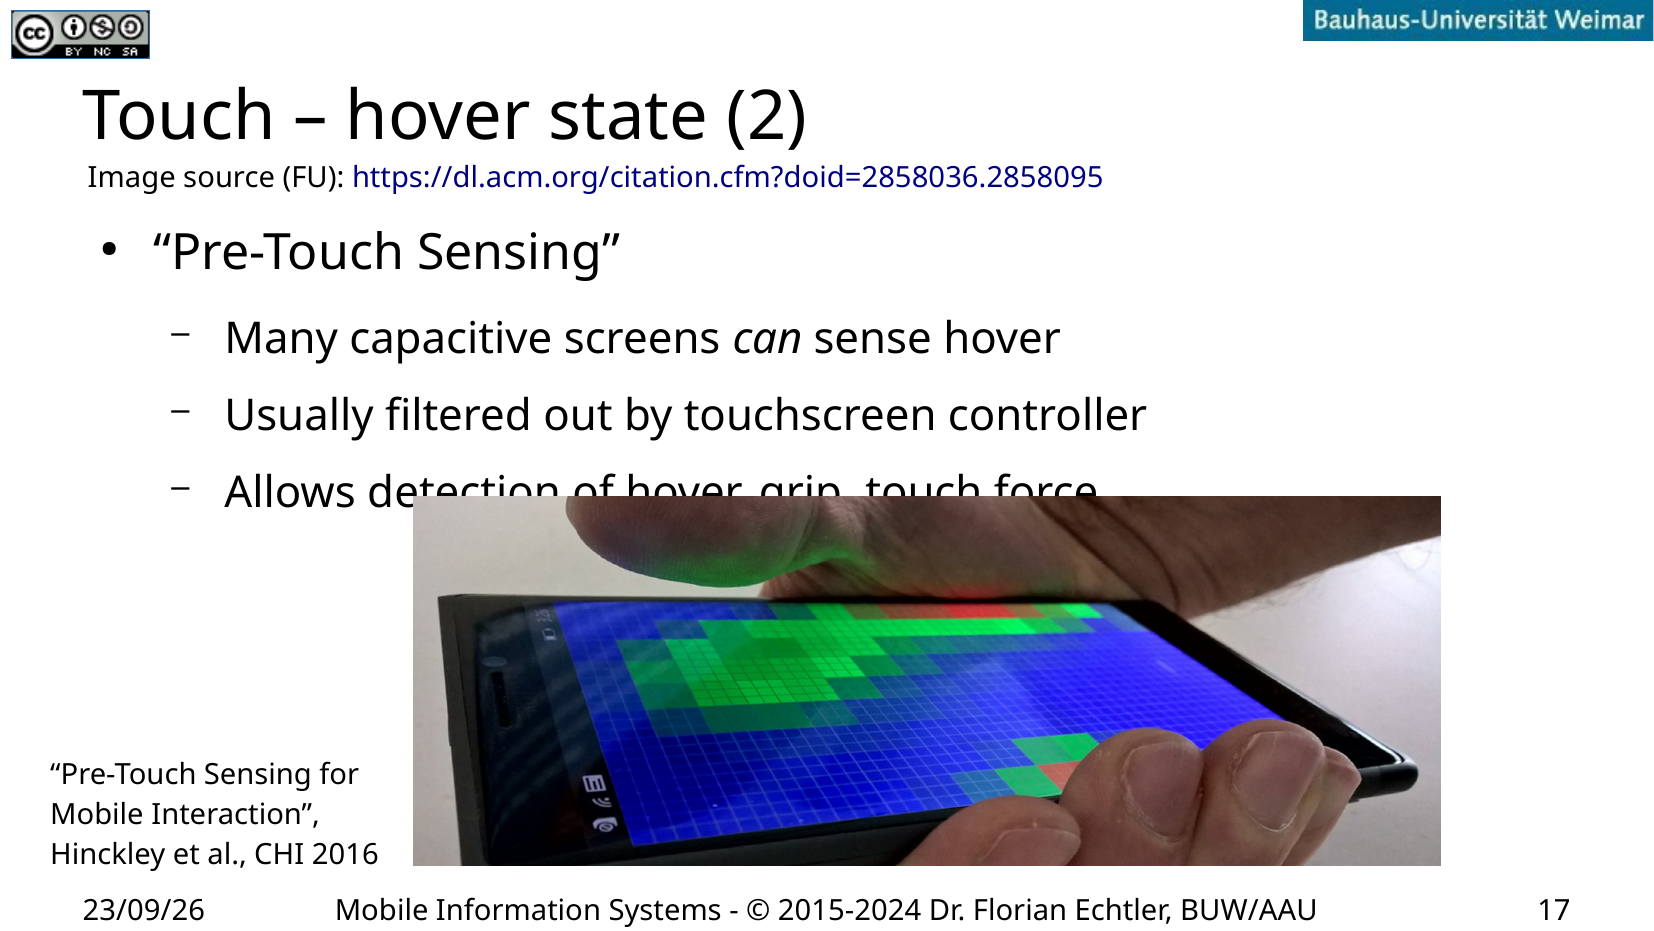

# Touch – hover state (2)
Image source (FU): https://dl.acm.org/citation.cfm?doid=2858036.2858095
“Pre-Touch Sensing”
Many capacitive screens can sense hover
Usually filtered out by touchscreen controller
Allows detection of hover, grip, touch force, ...
“Pre-Touch Sensing for Mobile Interaction”, Hinckley et al., CHI 2016
Mobile Information Systems - © 2015-2024 Dr. Florian Echtler, BUW/AAU
17